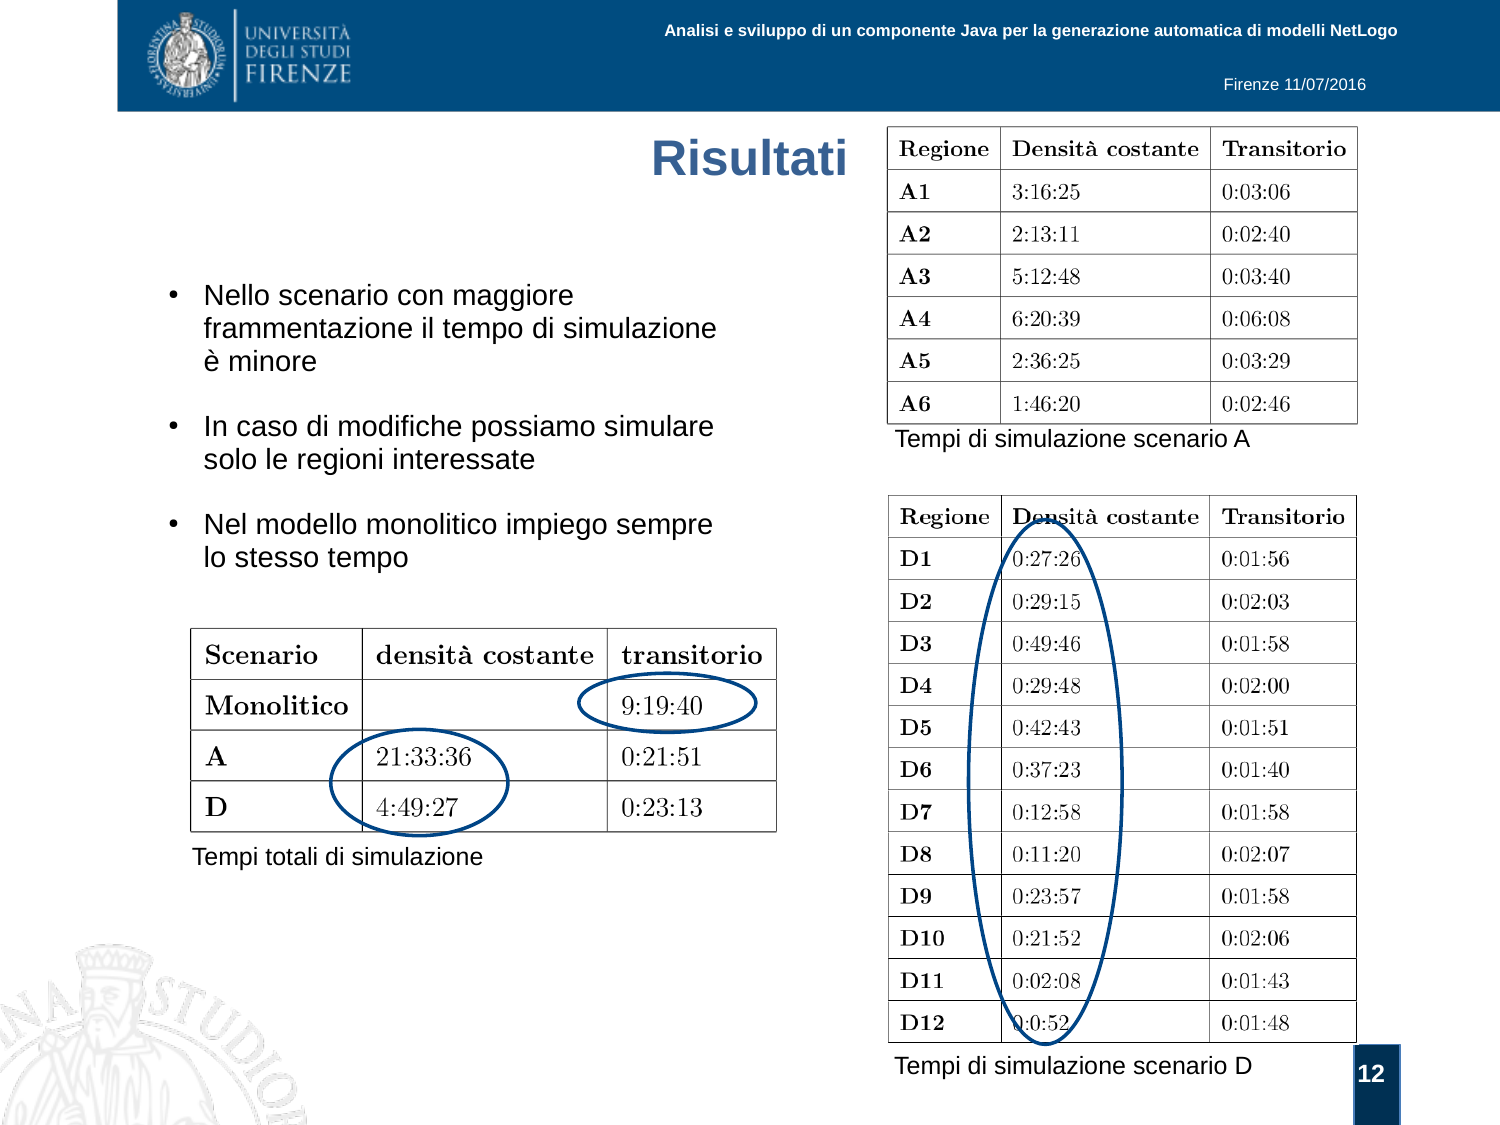

Analisi e sviluppo di un componente Java per la generazione automatica di modelli NetLogo
Firenze 11/07/2016
Risultati
Nello scenario con maggiore frammentazione il tempo di simulazione è minore
In caso di modifiche possiamo simulare solo le regioni interessate
Nel modello monolitico impiego sempre lo stesso tempo
Tempi di simulazione scenario A
Tempi totali di simulazione
Tempi di simulazione scenario D